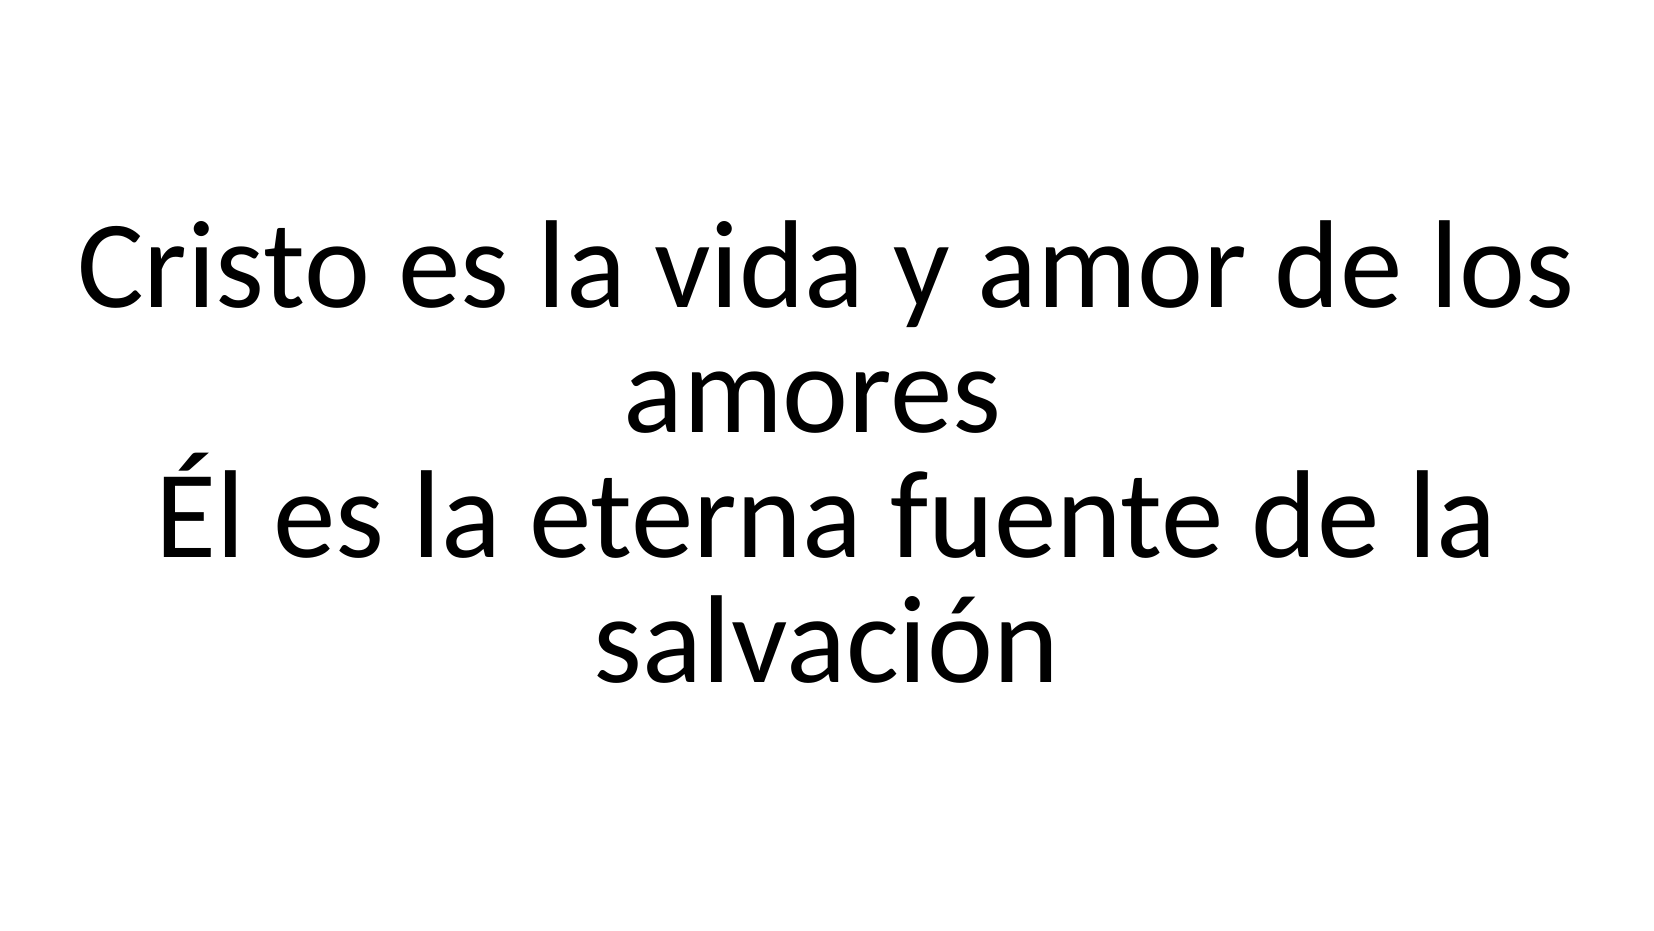

# Cristo es la vida y amor de los amores Él es la eterna fuente de la salvación